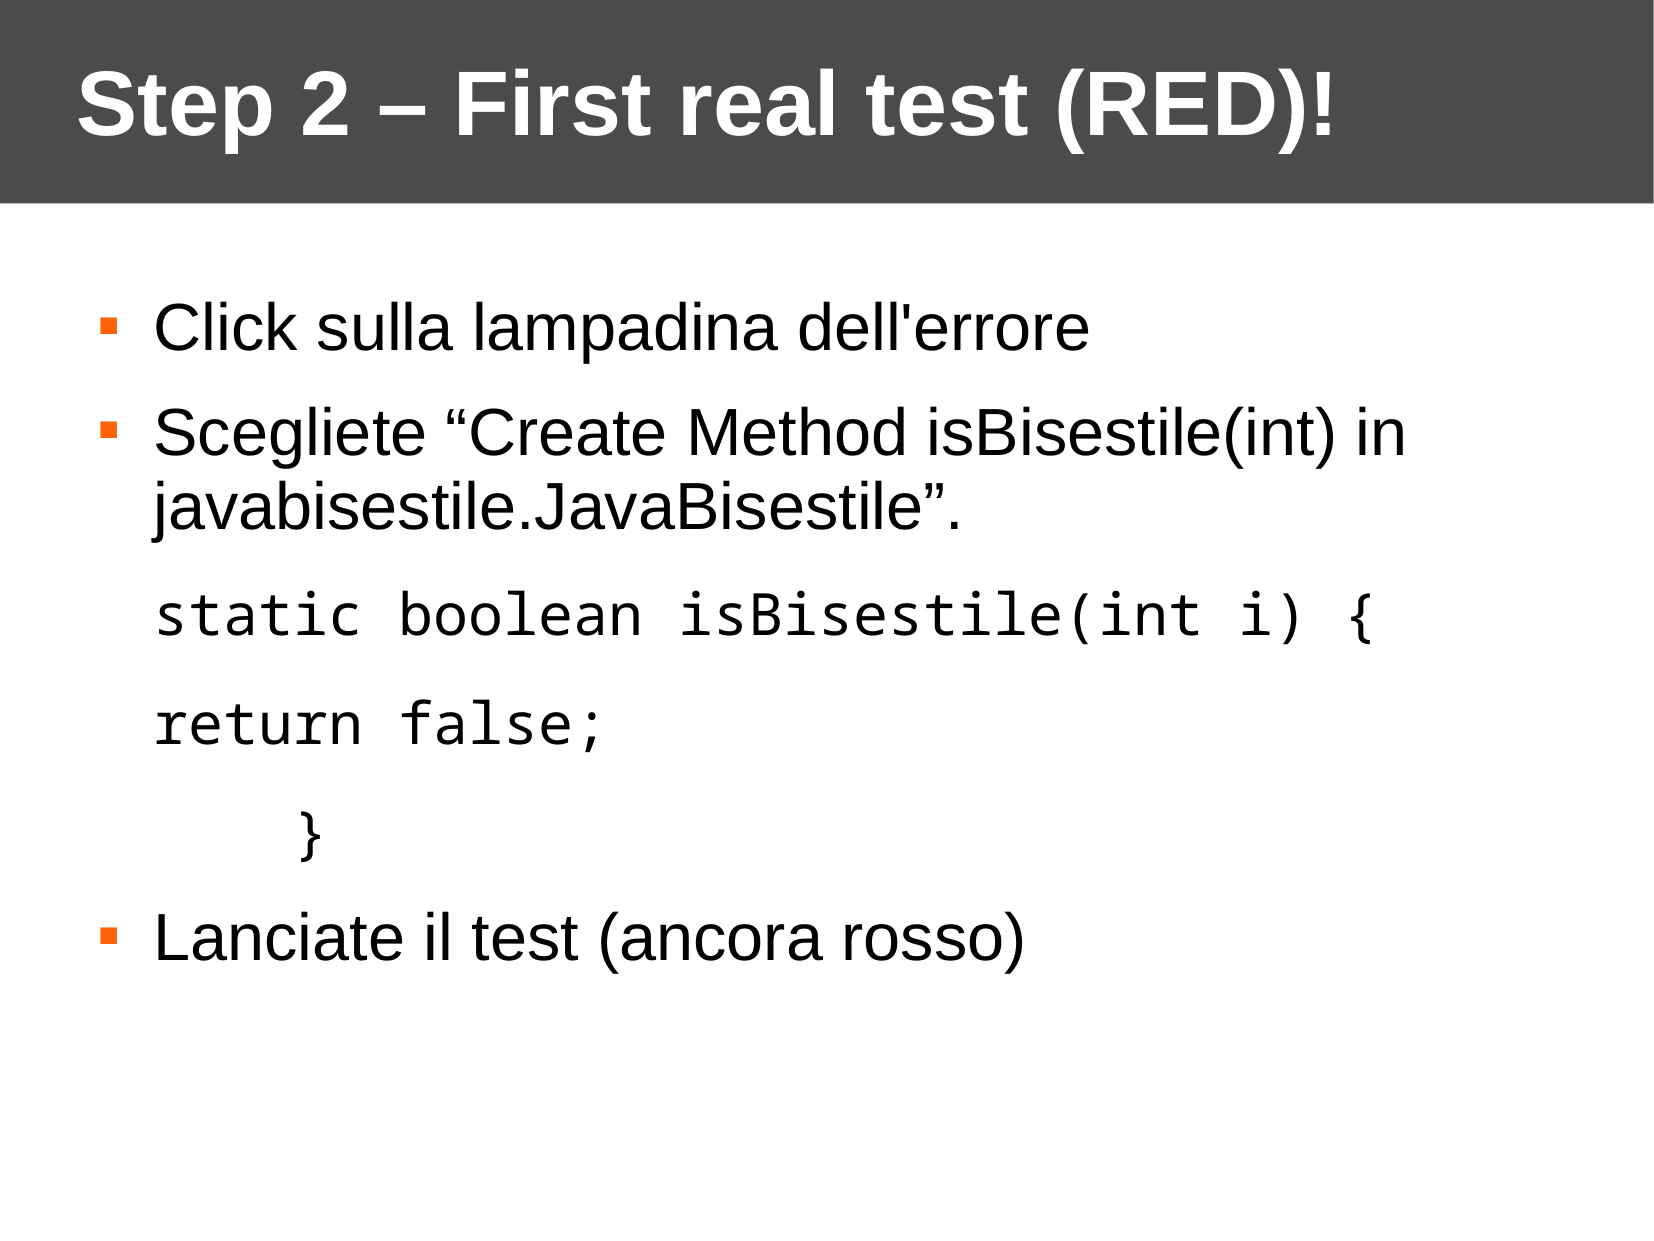

# Step 2 – First real test (RED)!
Click sulla lampadina dell'errore
Scegliete “Create Method isBisestile(int) in javabisestile.JavaBisestile”.
static boolean isBisestile(int i) {
return false;
 }
Lanciate il test (ancora rosso)